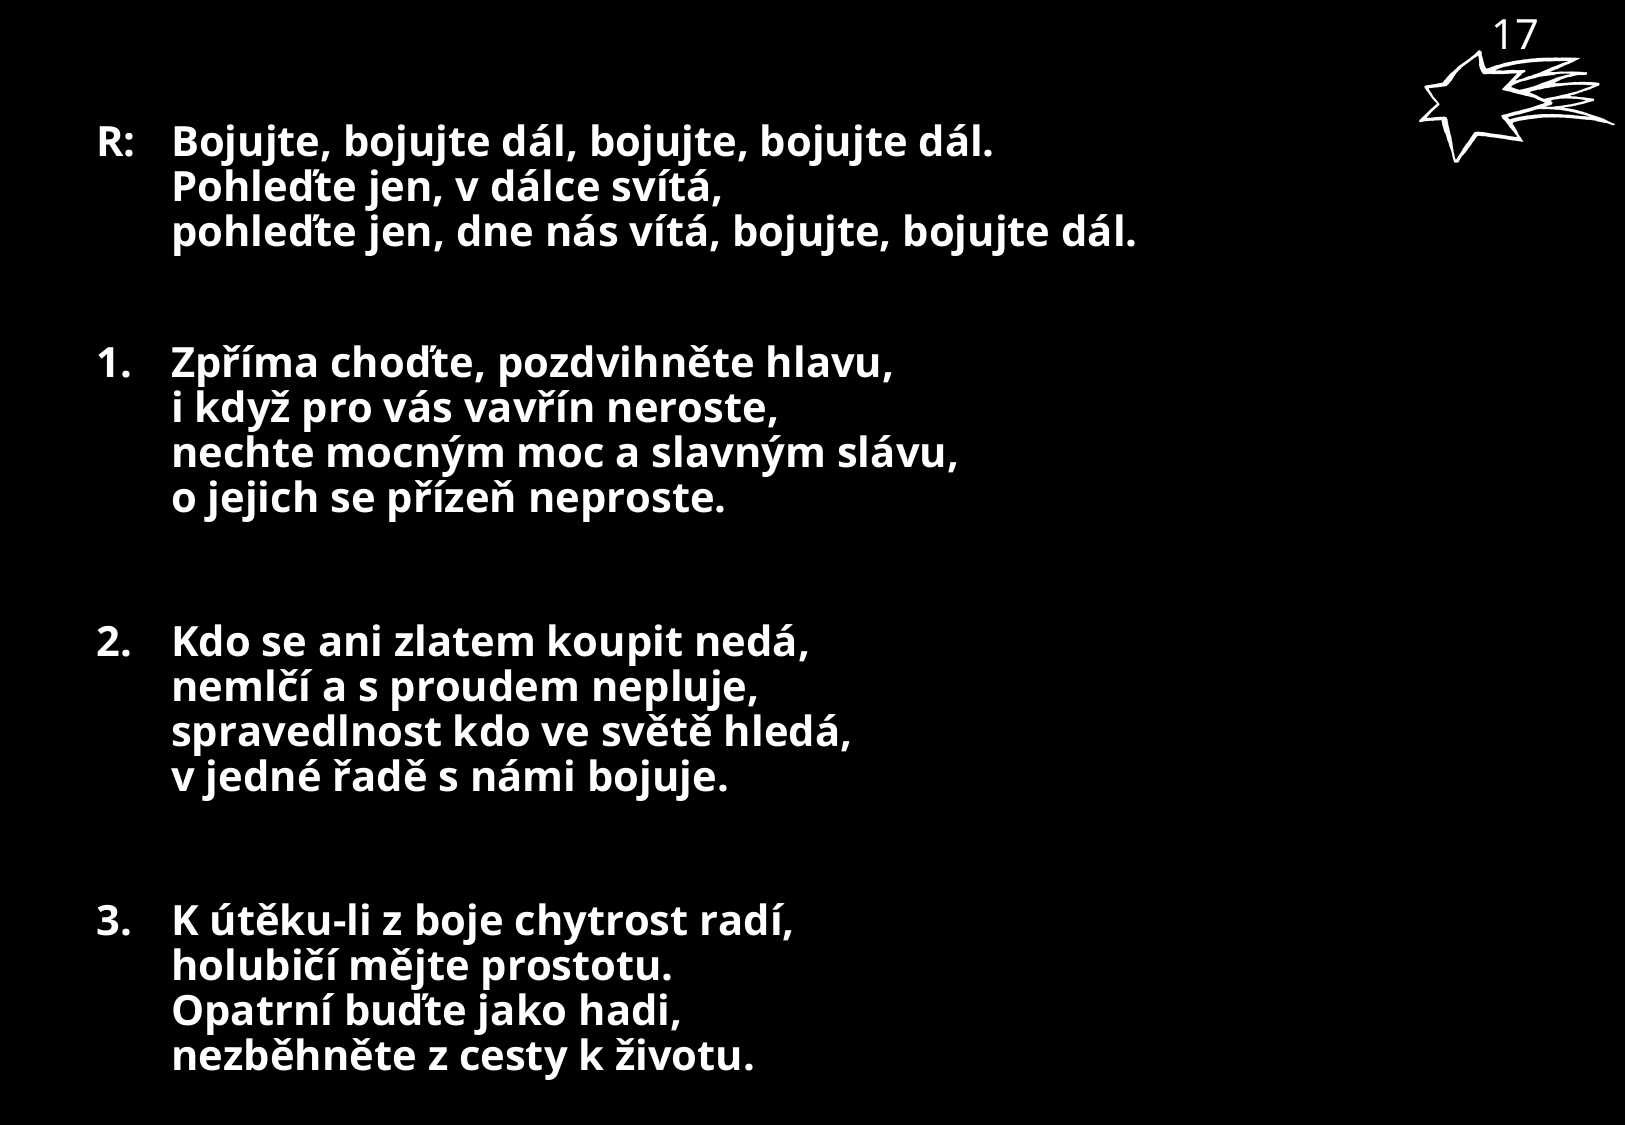

17
# R:	Bojujte, bojujte dál, bojujte, bojujte dál. Pohleďte jen, v dálce svítá, pohleďte jen, dne nás vítá, bojujte, bojujte dál.
Zpříma choďte, pozdvihněte hlavu,
i když pro vás vavřín neroste,
nechte mocným moc a slavným slávu,
o jejich se přízeň neproste.
Kdo se ani zlatem koupit nedá,
nemlčí a s proudem nepluje,
spravedlnost kdo ve světě hledá,
v jedné řadě s námi bojuje.
K útěku-li z boje chytrost radí,
holubičí mějte prostotu.
Opatrní buďte jako hadi,
nezběhněte z cesty k životu.